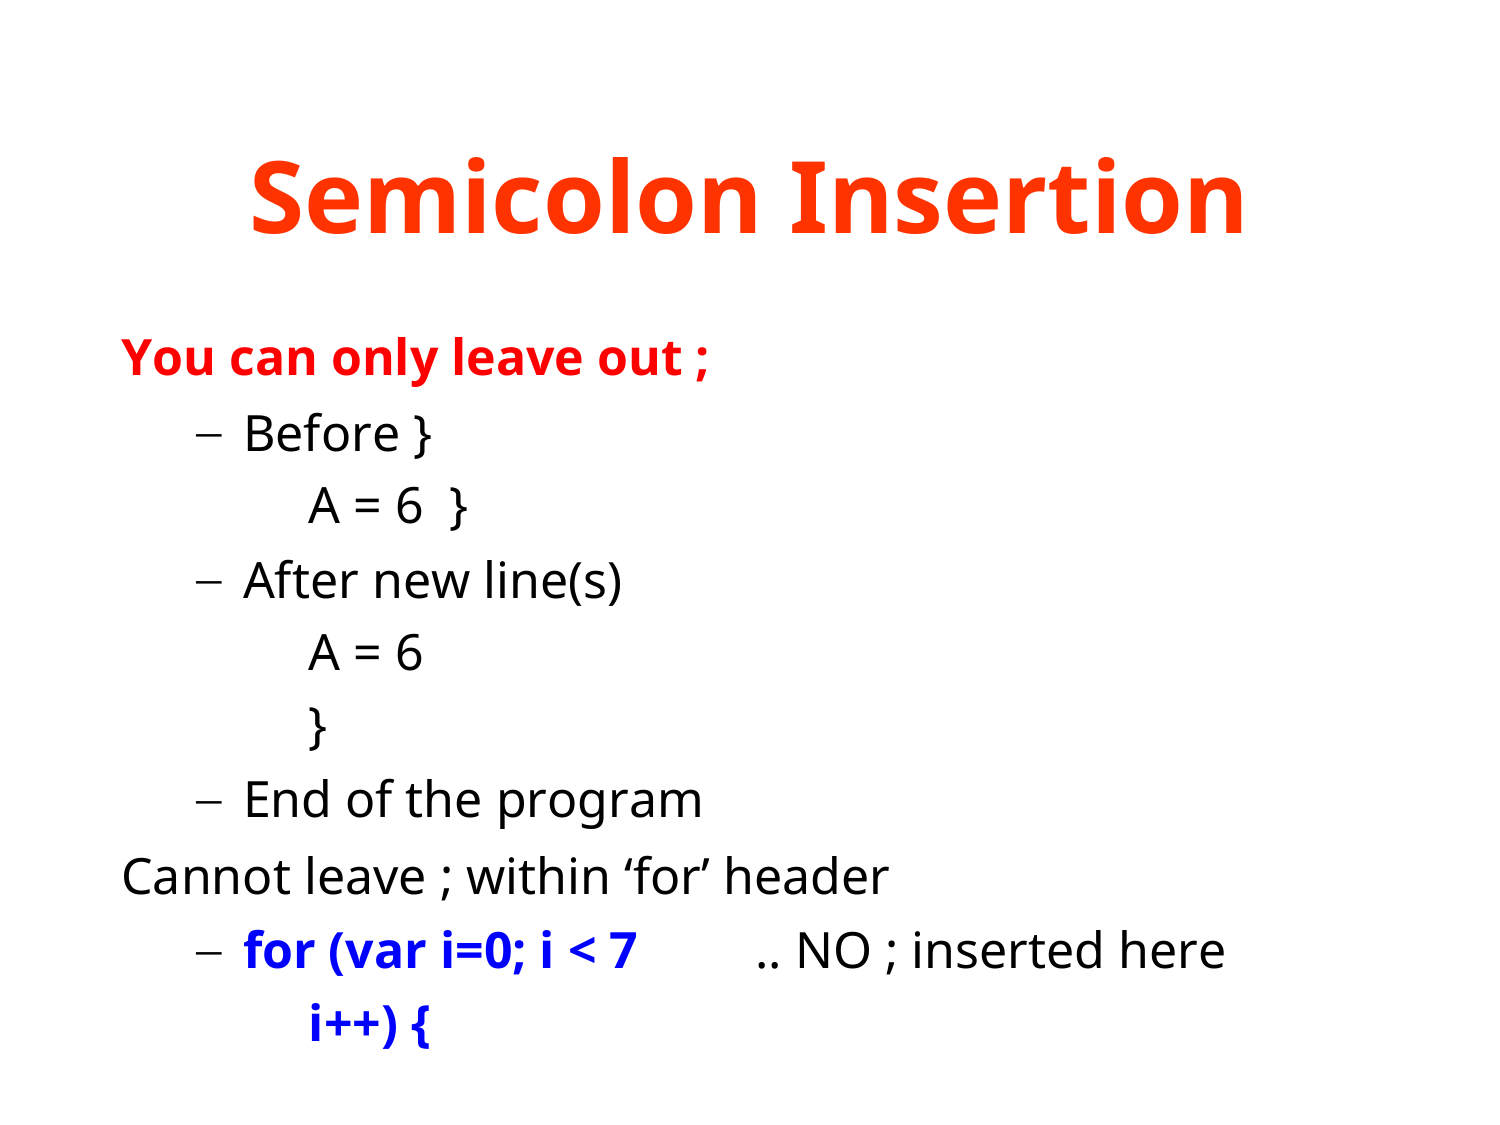

# Semicolon Insertion
You can only leave out ;
Before }
A = 6 }
After new line(s)
A = 6
}
End of the program
Cannot leave ; within ‘for’ header
for (var i=0; i < 7 .. NO ; inserted here
i++) {